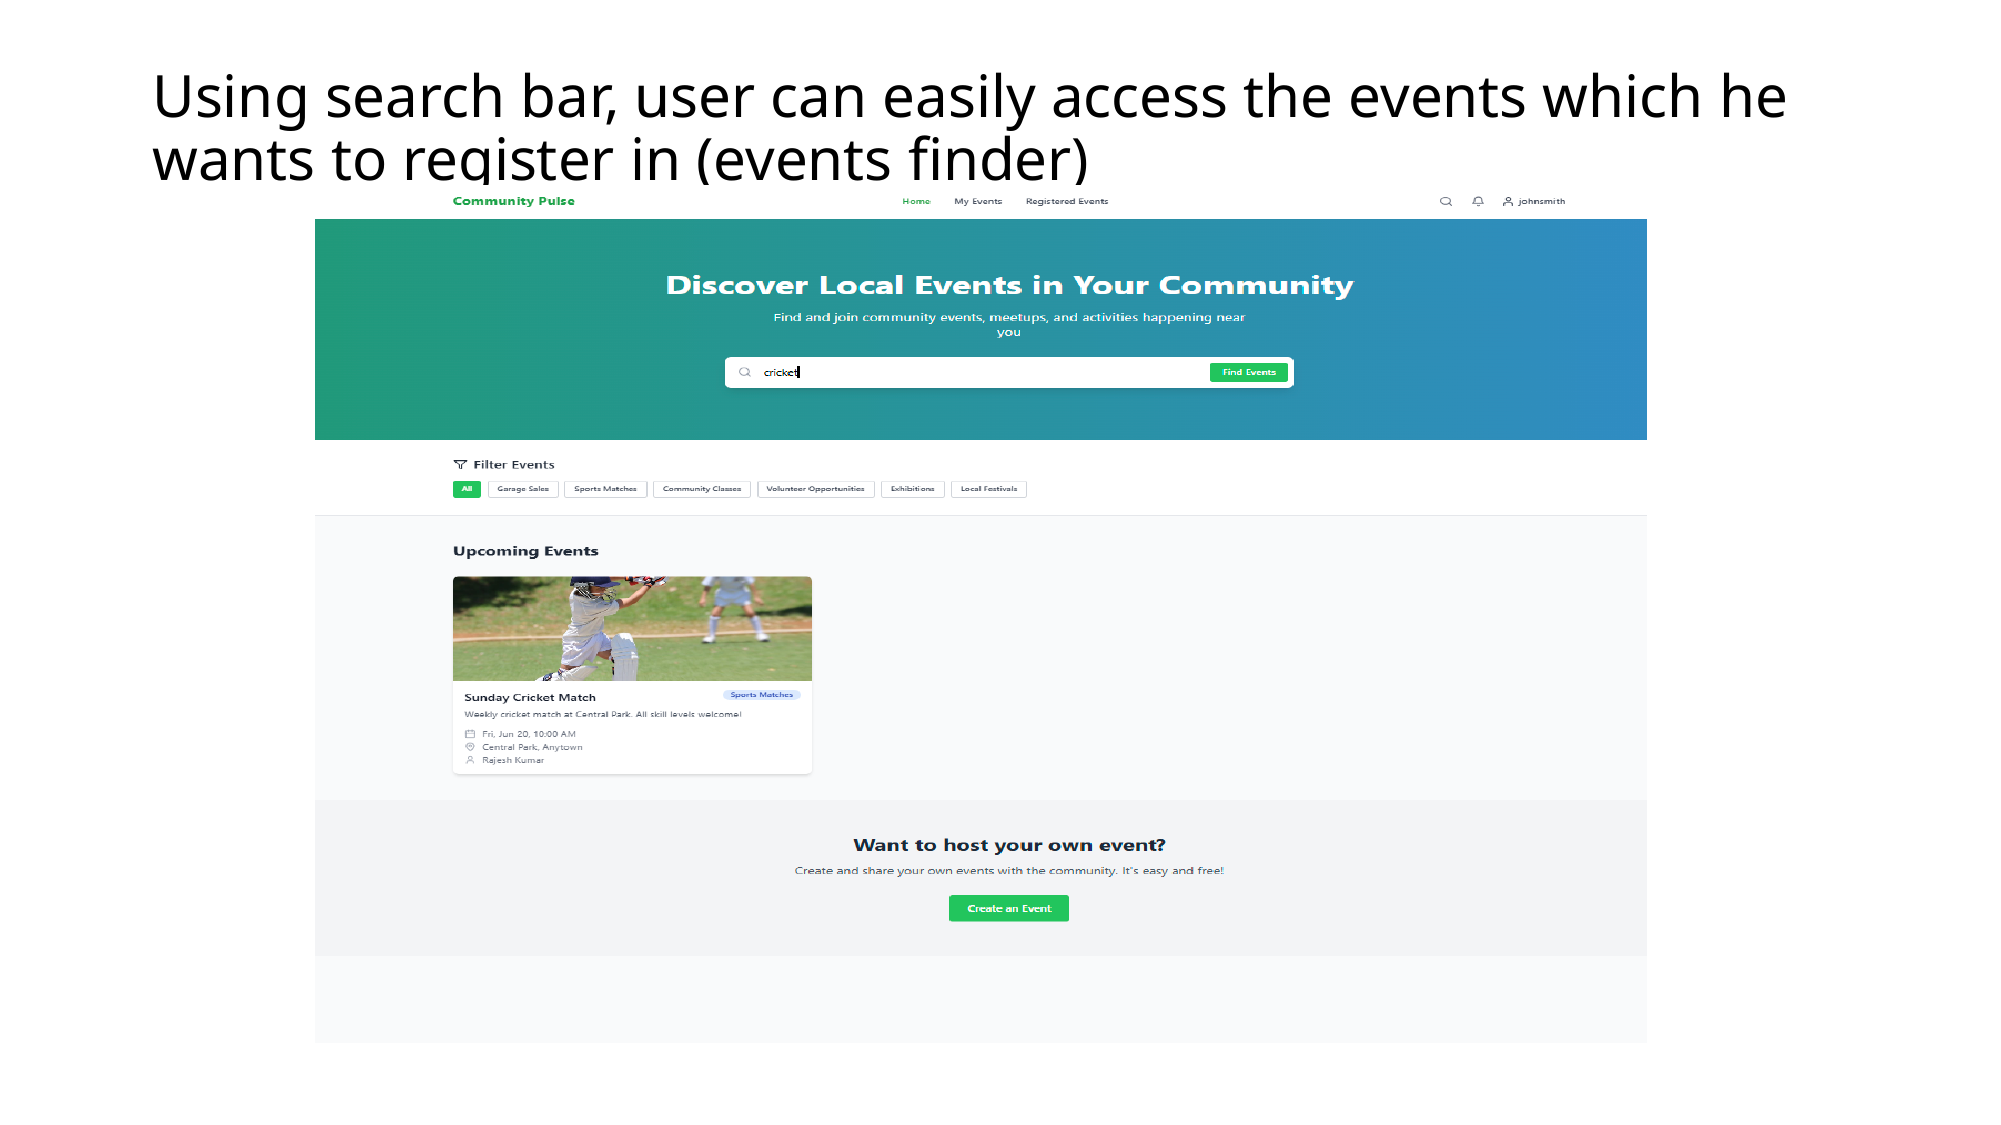

# Using search bar, user can easily access the events which he wants to register in (events finder)